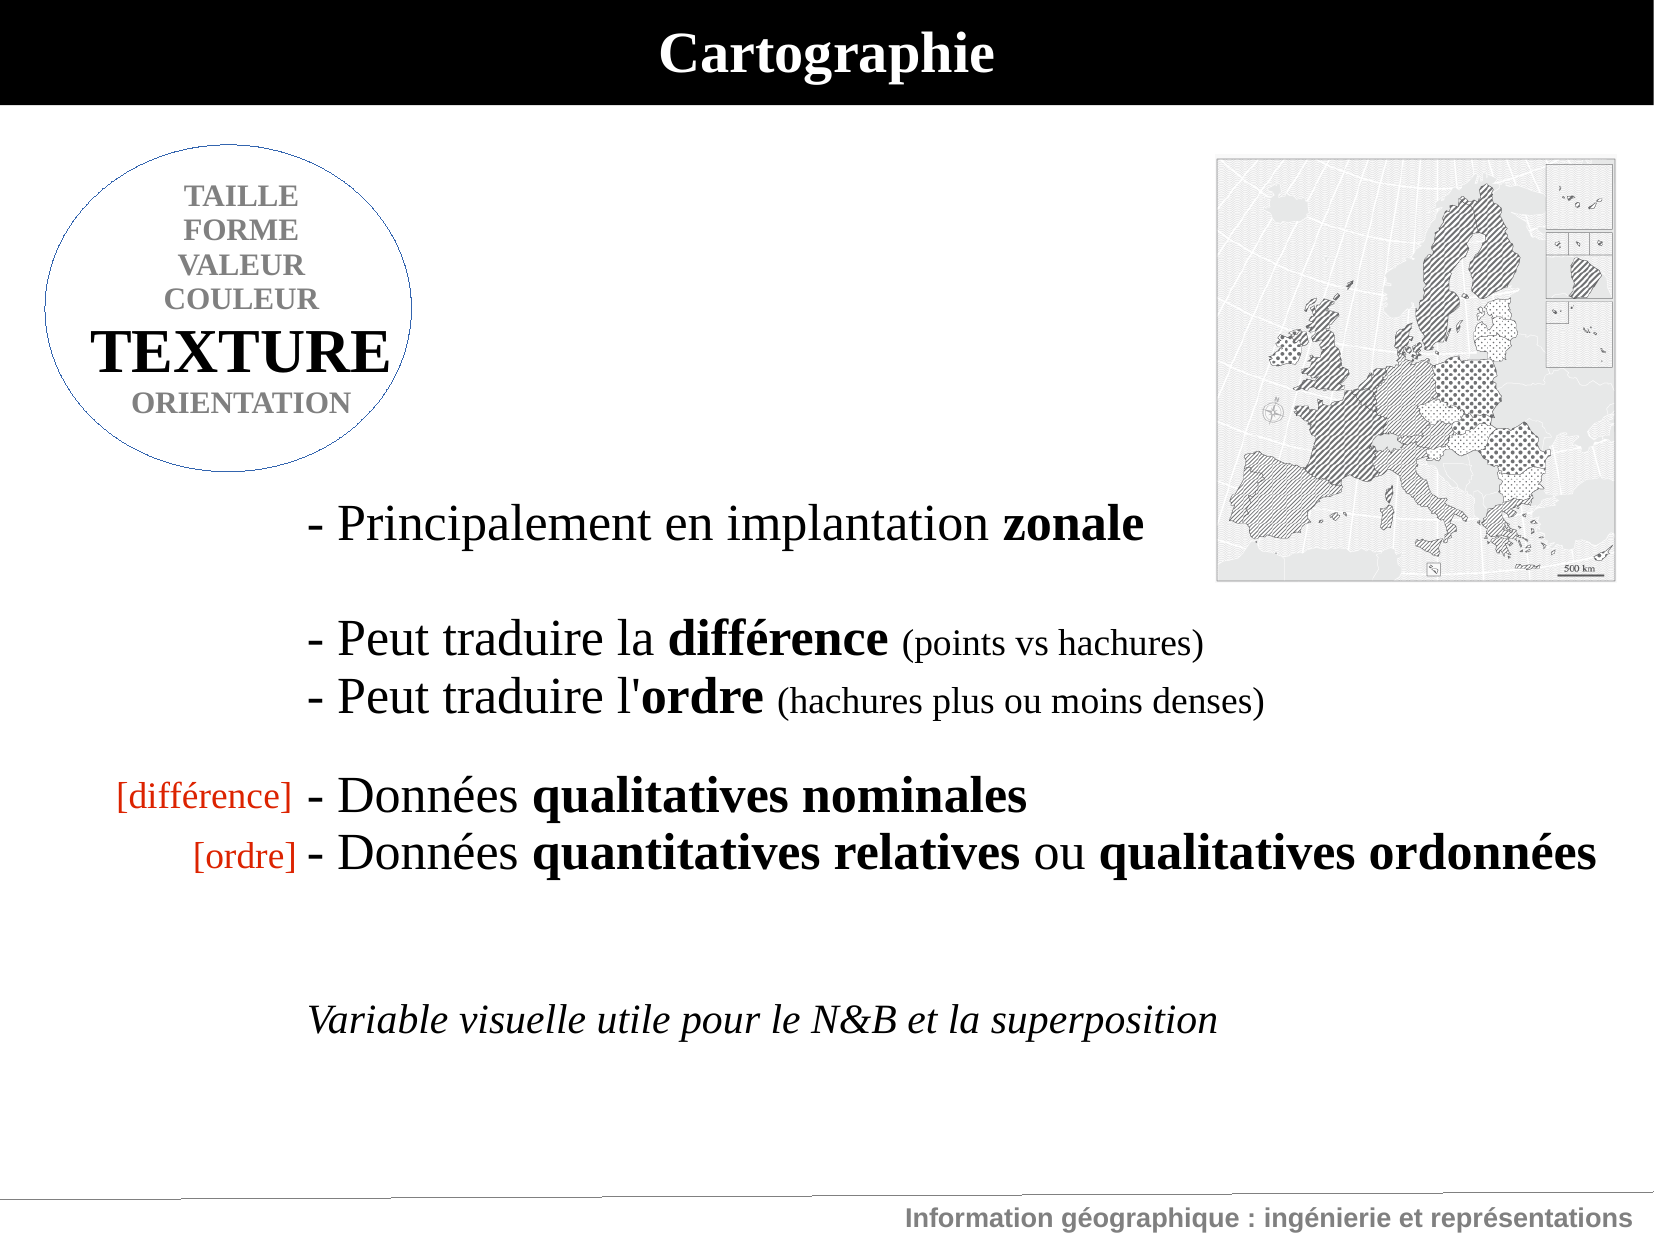

# Cartographie
TAILLE
FORME
VALEUR
COULEUR
TEXTURE
ORIENTATION
- Principalement en implantation zonale
- Peut traduire la différence (points vs hachures)
- Peut traduire l'ordre (hachures plus ou moins denses)
- Données qualitatives nominales
- Données quantitatives relatives ou qualitatives ordonnées
Variable visuelle utile pour le N&B et la superposition
[différence]
[ordre]